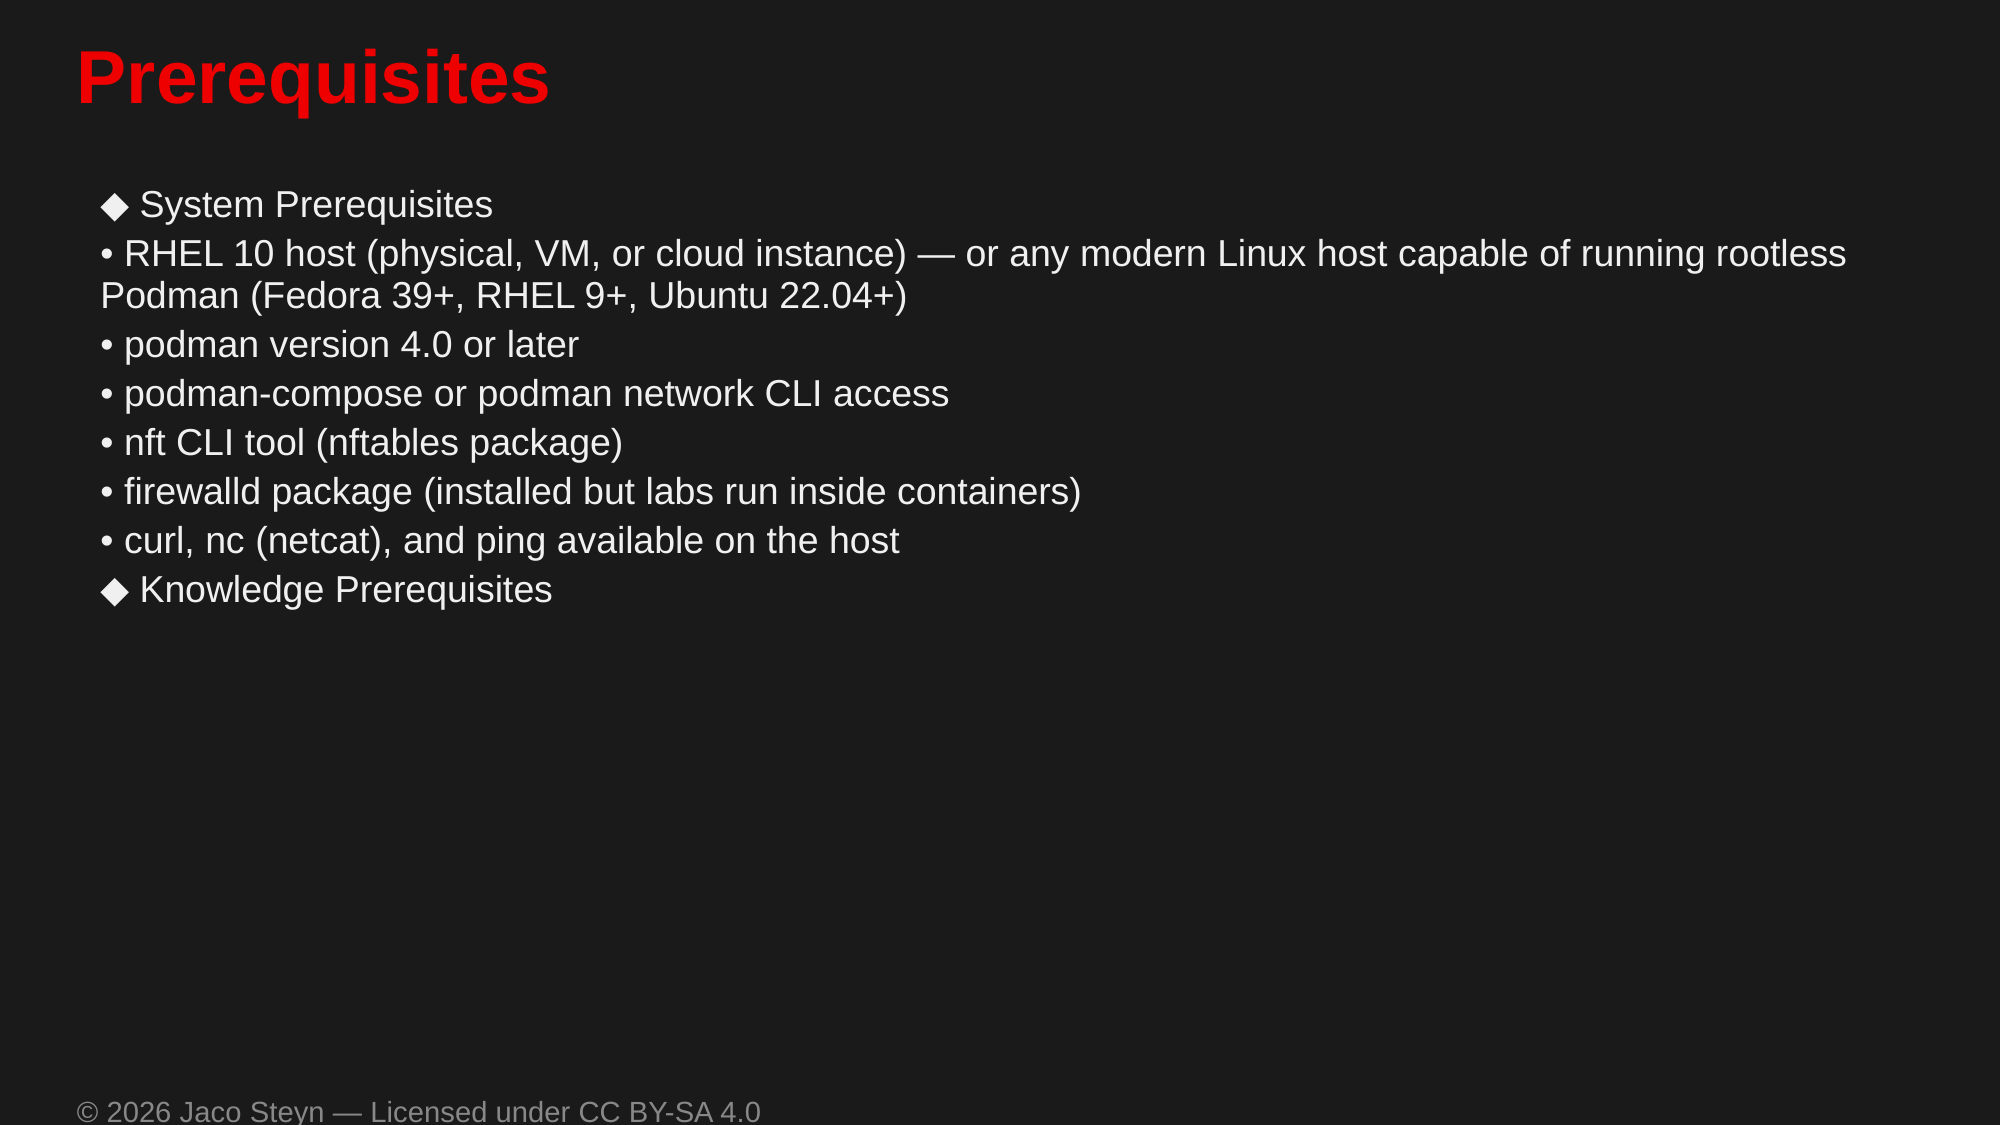

Prerequisites
◆ System Prerequisites
• RHEL 10 host (physical, VM, or cloud instance) — or any modern Linux host capable of running rootless Podman (Fedora 39+, RHEL 9+, Ubuntu 22.04+)
• podman version 4.0 or later
• podman-compose or podman network CLI access
• nft CLI tool (nftables package)
• firewalld package (installed but labs run inside containers)
• curl, nc (netcat), and ping available on the host
◆ Knowledge Prerequisites
© 2026 Jaco Steyn — Licensed under CC BY-SA 4.0